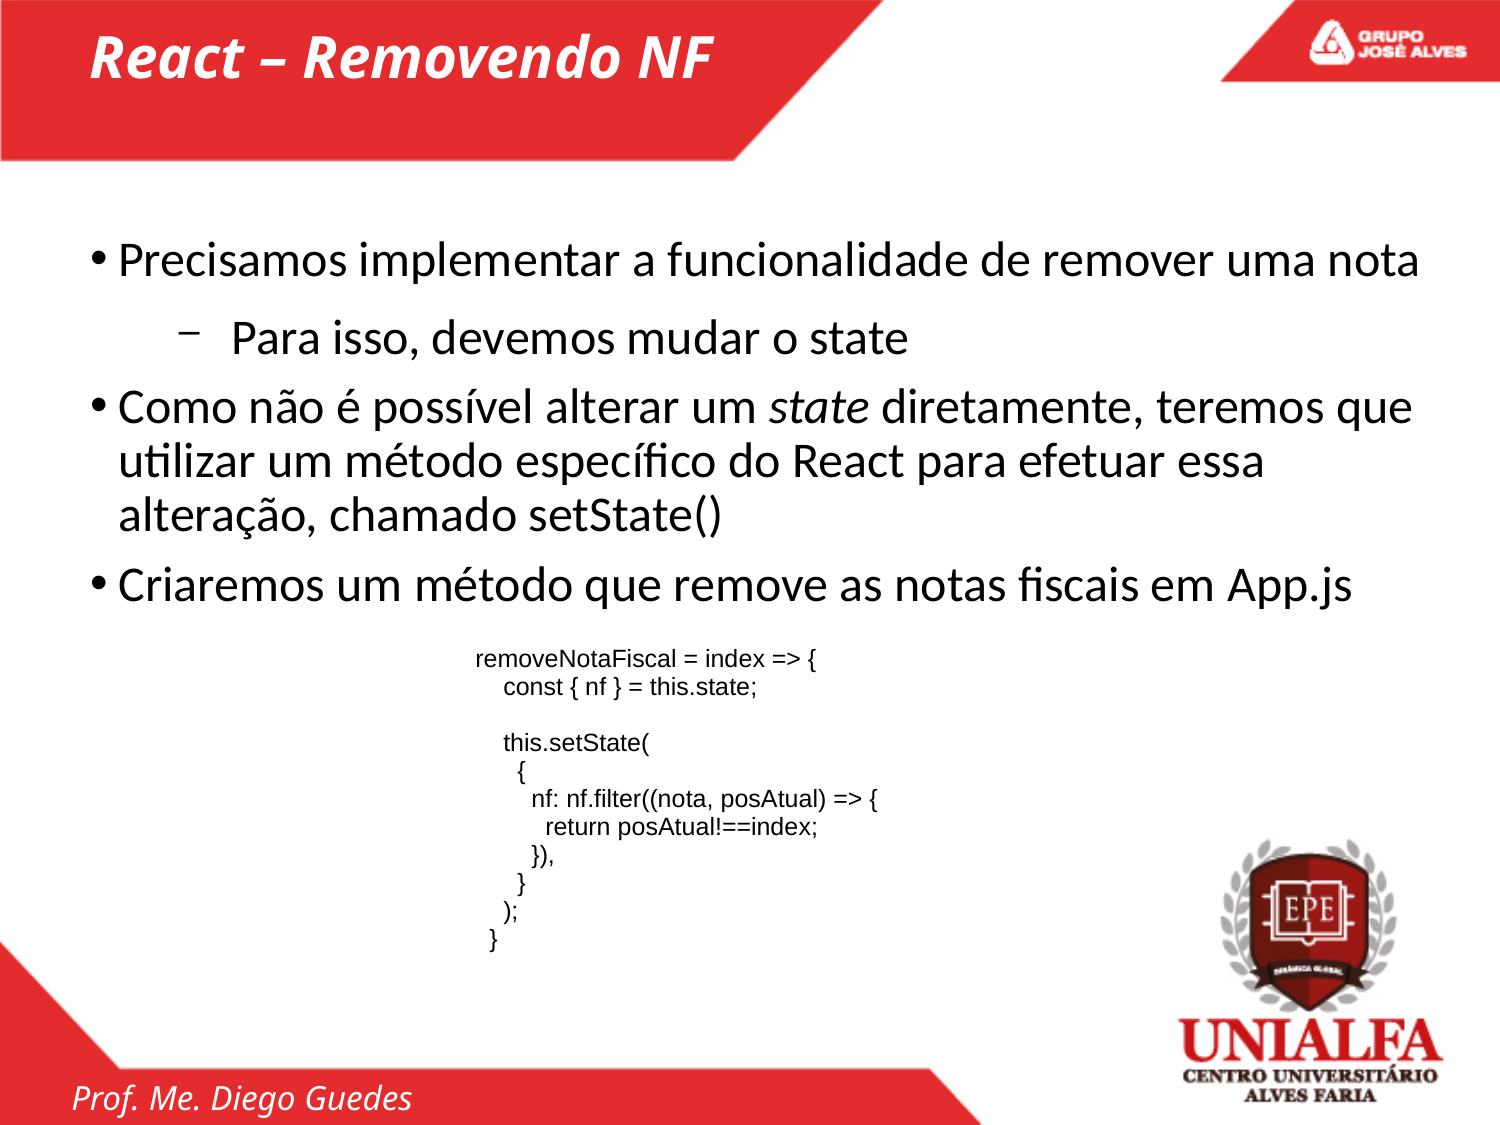

React – Removendo NF
# Precisamos implementar a funcionalidade de remover uma nota
Para isso, devemos mudar o state
Como não é possível alterar um state diretamente, teremos que utilizar um método específico do React para efetuar essa alteração, chamado setState()
Criaremos um método que remove as notas fiscais em App.js
removeNotaFiscal = index => {
 const { nf } = this.state;
 this.setState(
 {
 nf: nf.filter((nota, posAtual) => {
 return posAtual!==index;
 }),
 }
 );
 }
Prof. Me. Diego Guedes